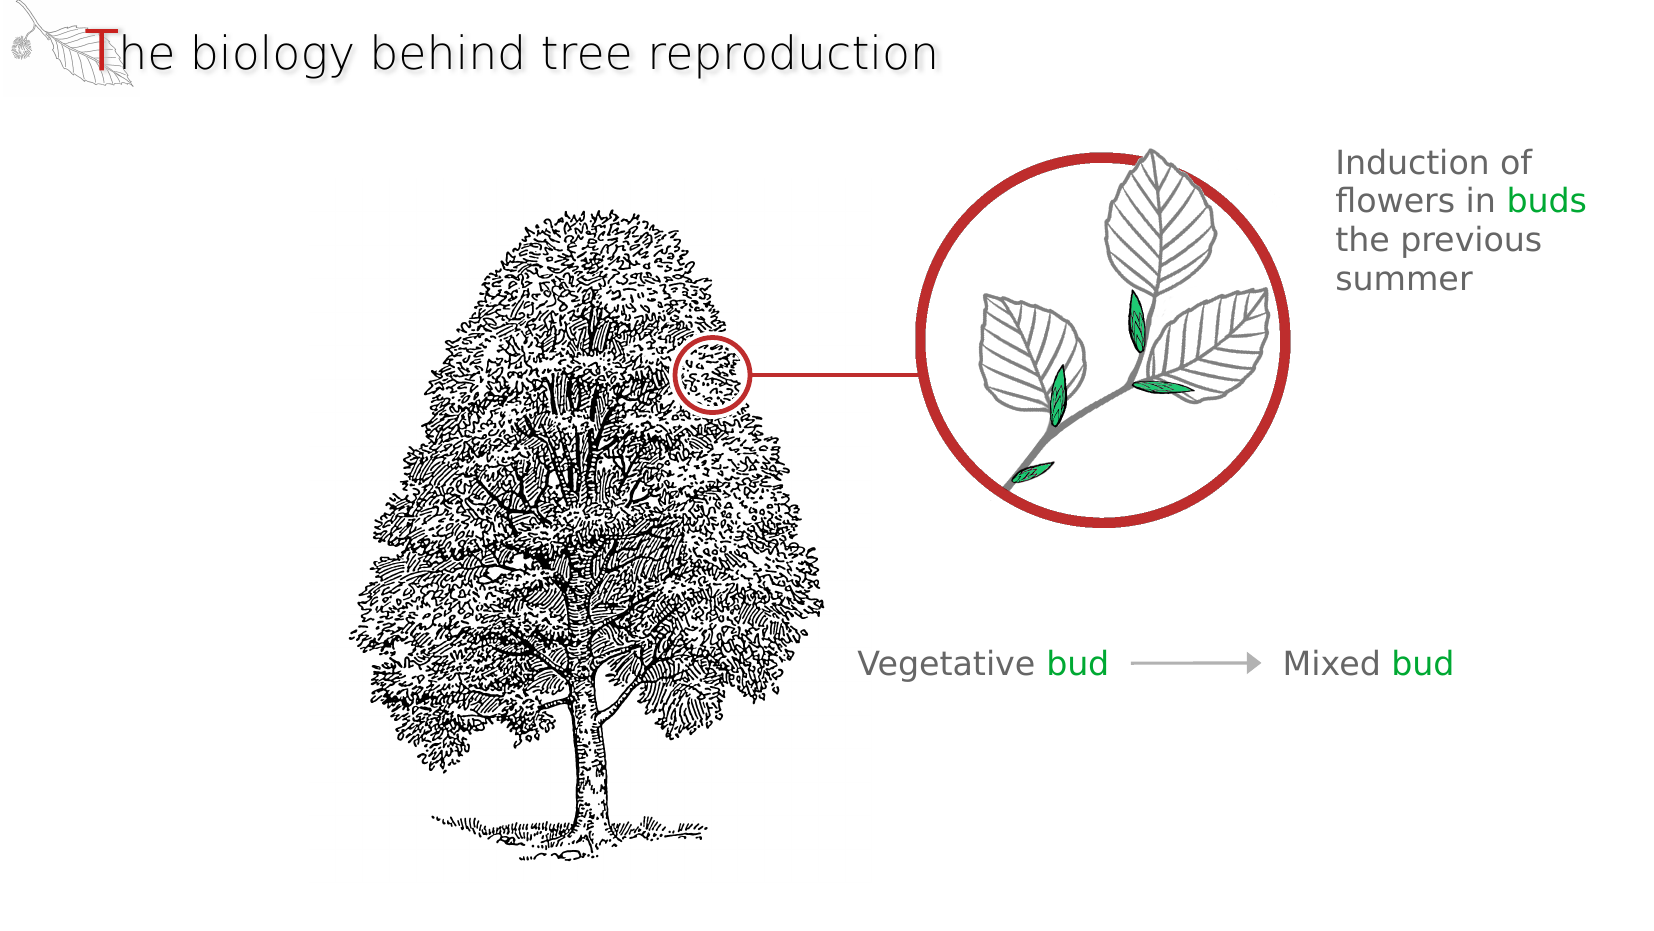

The biology behind tree reproduction
Induction of flowers in buds the previous summer
Vegetative bud
Mixed bud